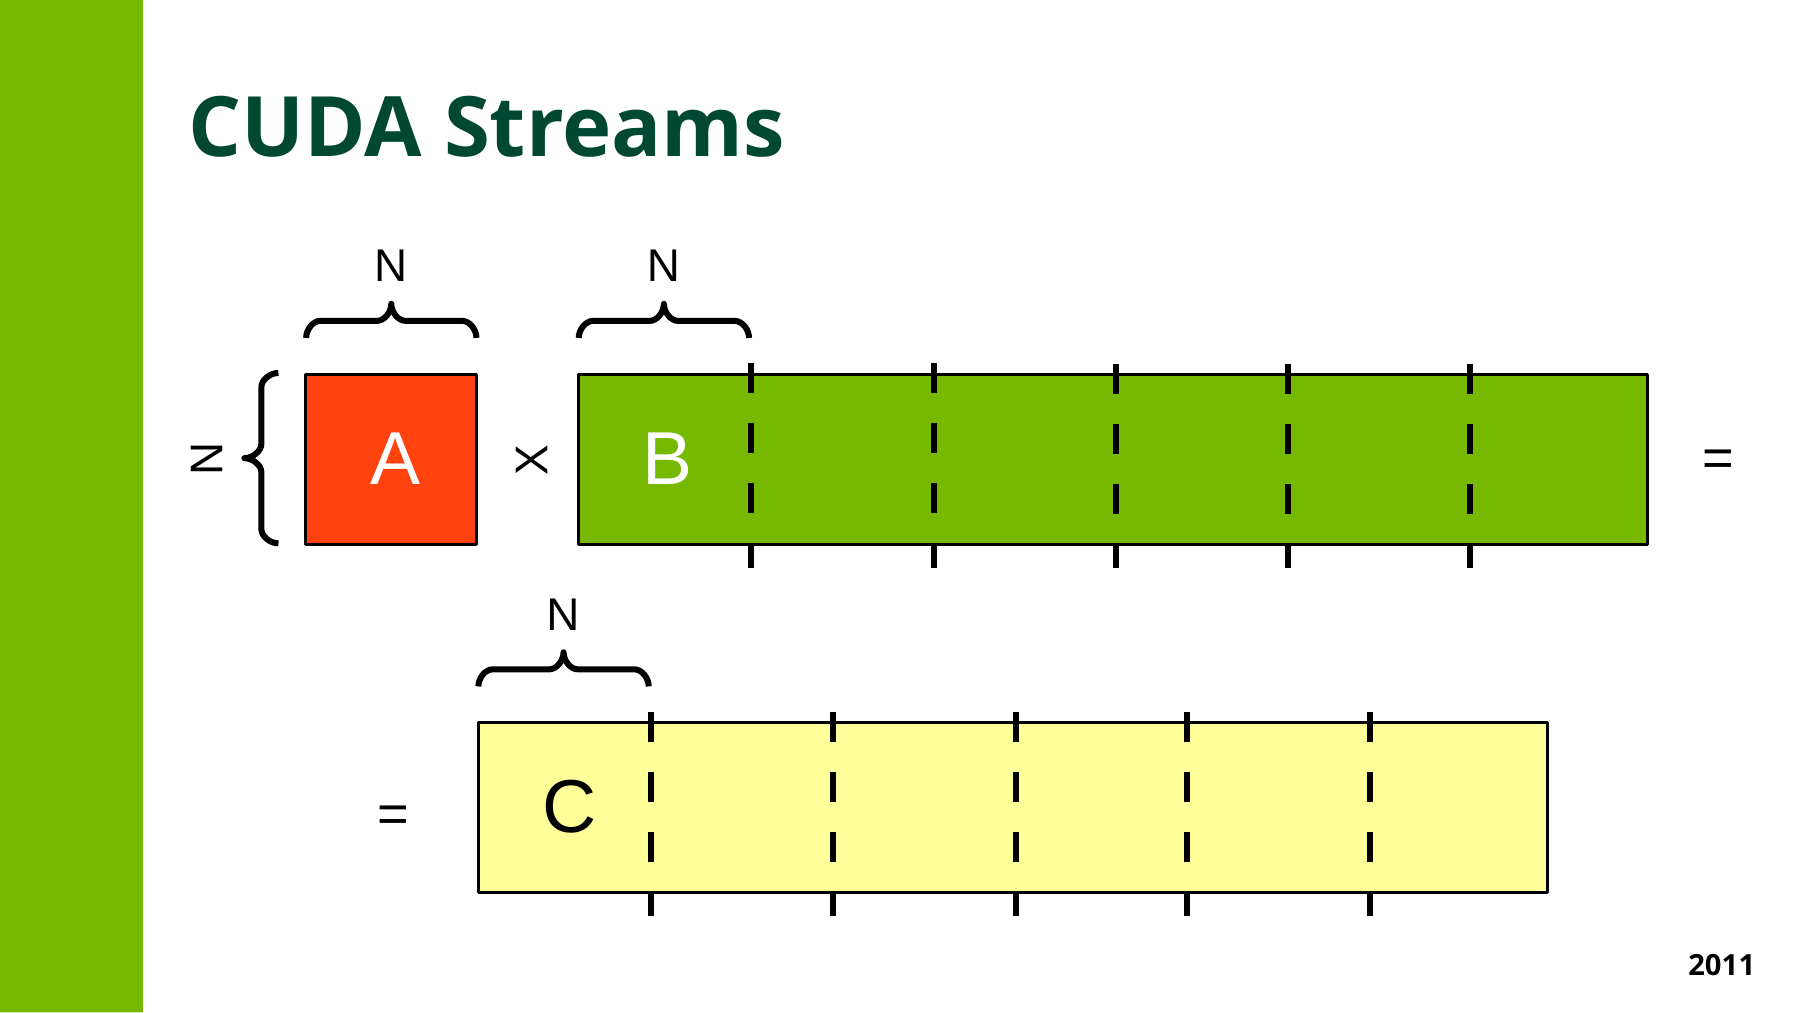

# CUDA Streams
N
N
A
B
=
N
X
N
N x NPARTS
C
=